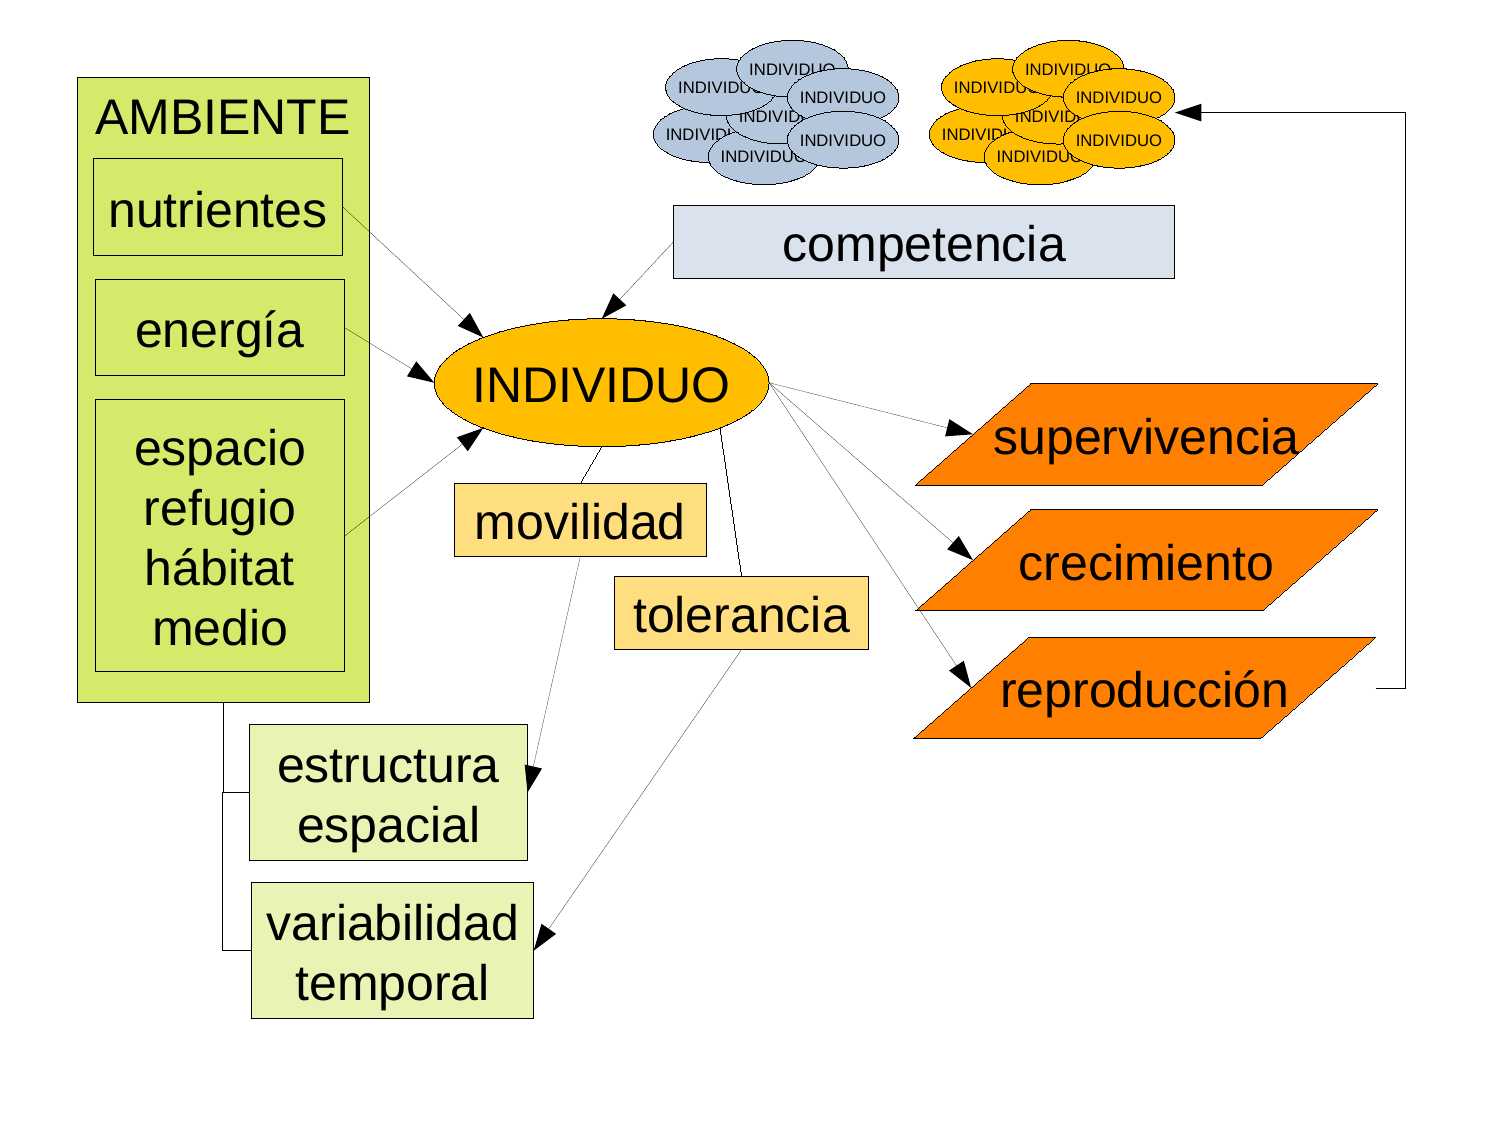

INDIVIDUO
INDIVIDUO
INDIVIDUO
INDIVIDUO
INDIVIDUO
INDIVIDUO
INDIVIDUO
INDIVIDUO
INDIVIDUO
INDIVIDUO
INDIVIDUO
INDIVIDUO
INDIVIDUO
INDIVIDUO
AMBIENTE
nutrientes
competencia
energía
INDIVIDUO
supervivencia
espacio
refugio
hábitat
medio
movilidad
crecimiento
tolerancia
reproducción
estructura
espacial
variabilidad
temporal